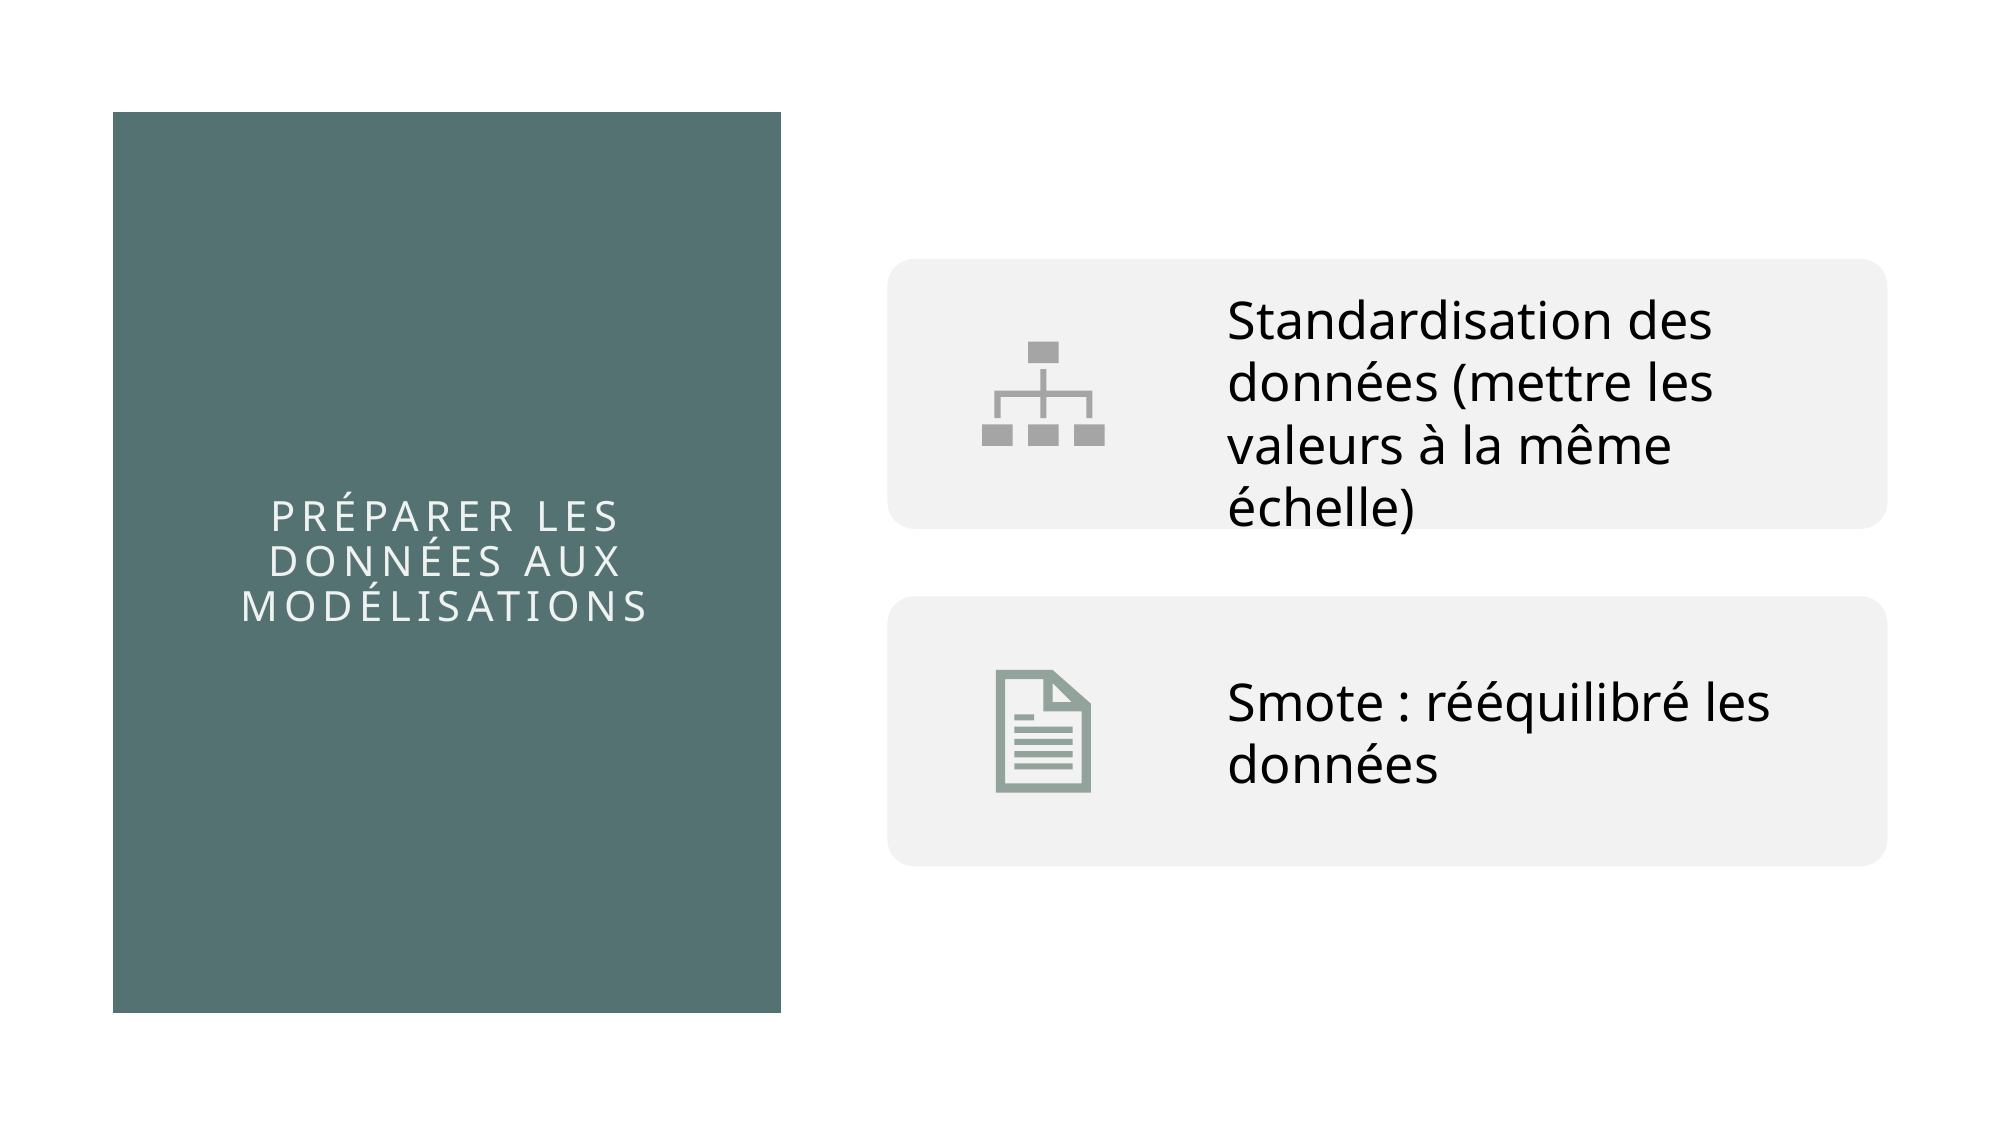

# Préparer les données aux modélisations
Standardisation des données (mettre les valeurs à la même échelle)
Smote : rééquilibré les données